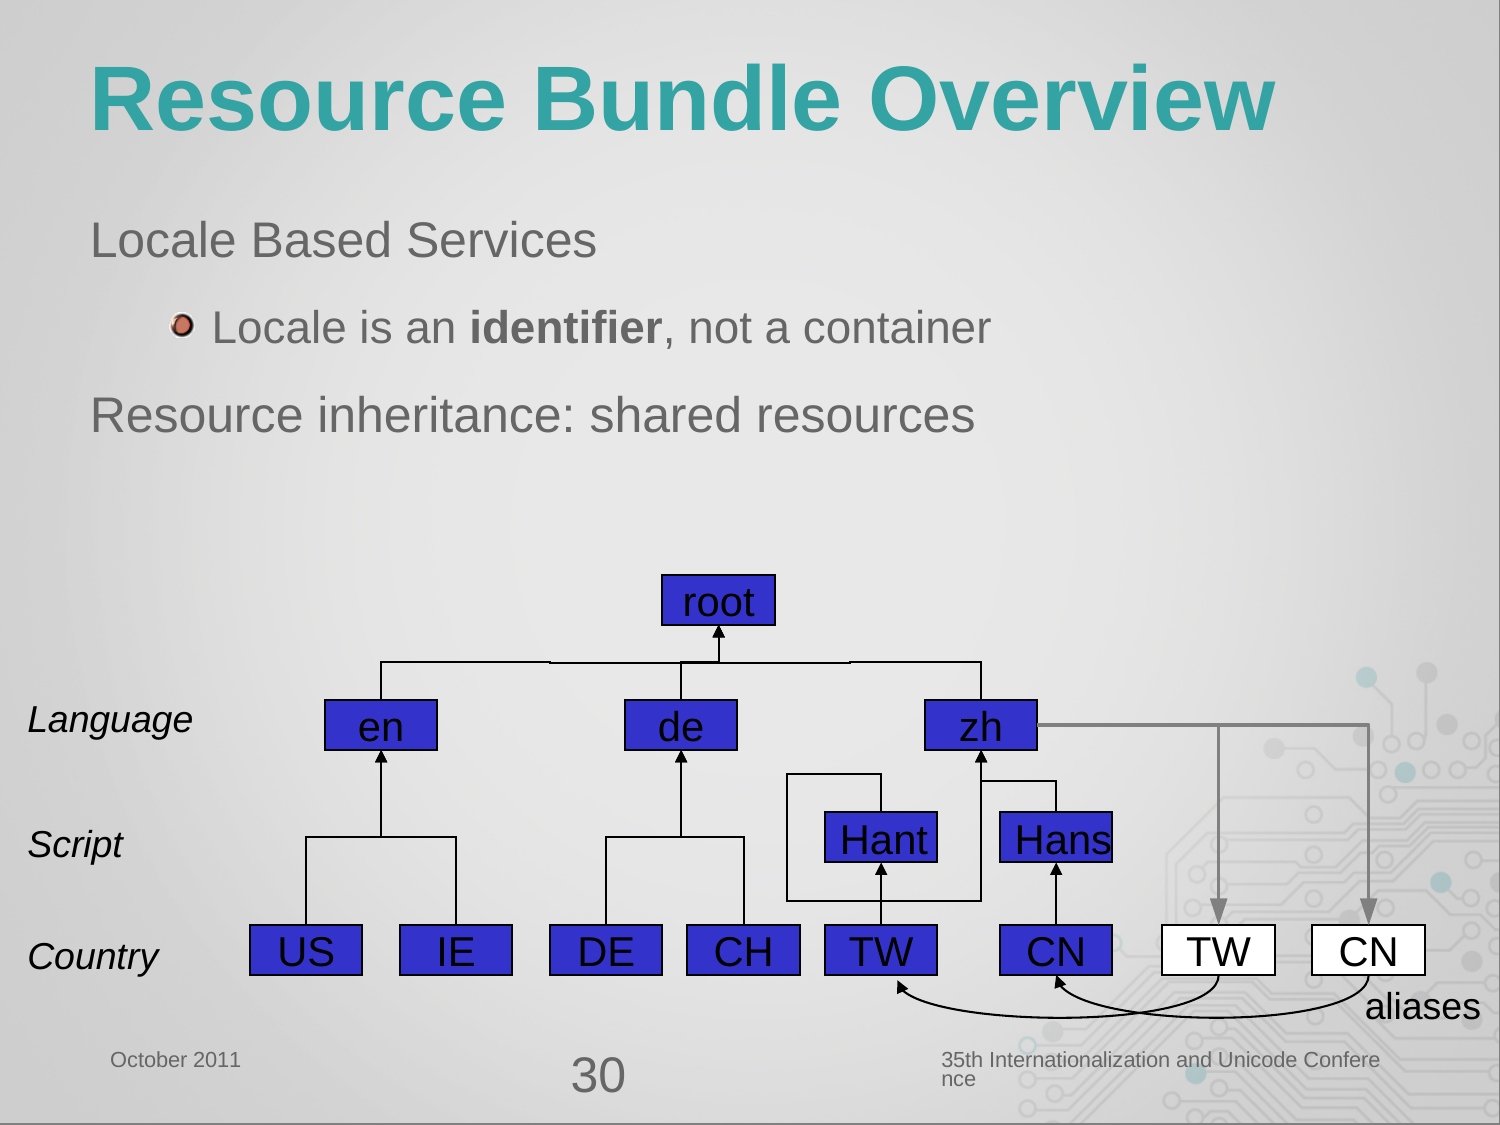

# Resource Bundle Overview
Locale Based Services
Locale is an identifier, not a container
Resource inheritance: shared resources
root
Language
en
de
zh
Script
Hant
Hans
Country
US
IE
DE
CH
TW
CN
TW
CN
aliases
October 2011
30
35th Internationalization and Unicode Conference